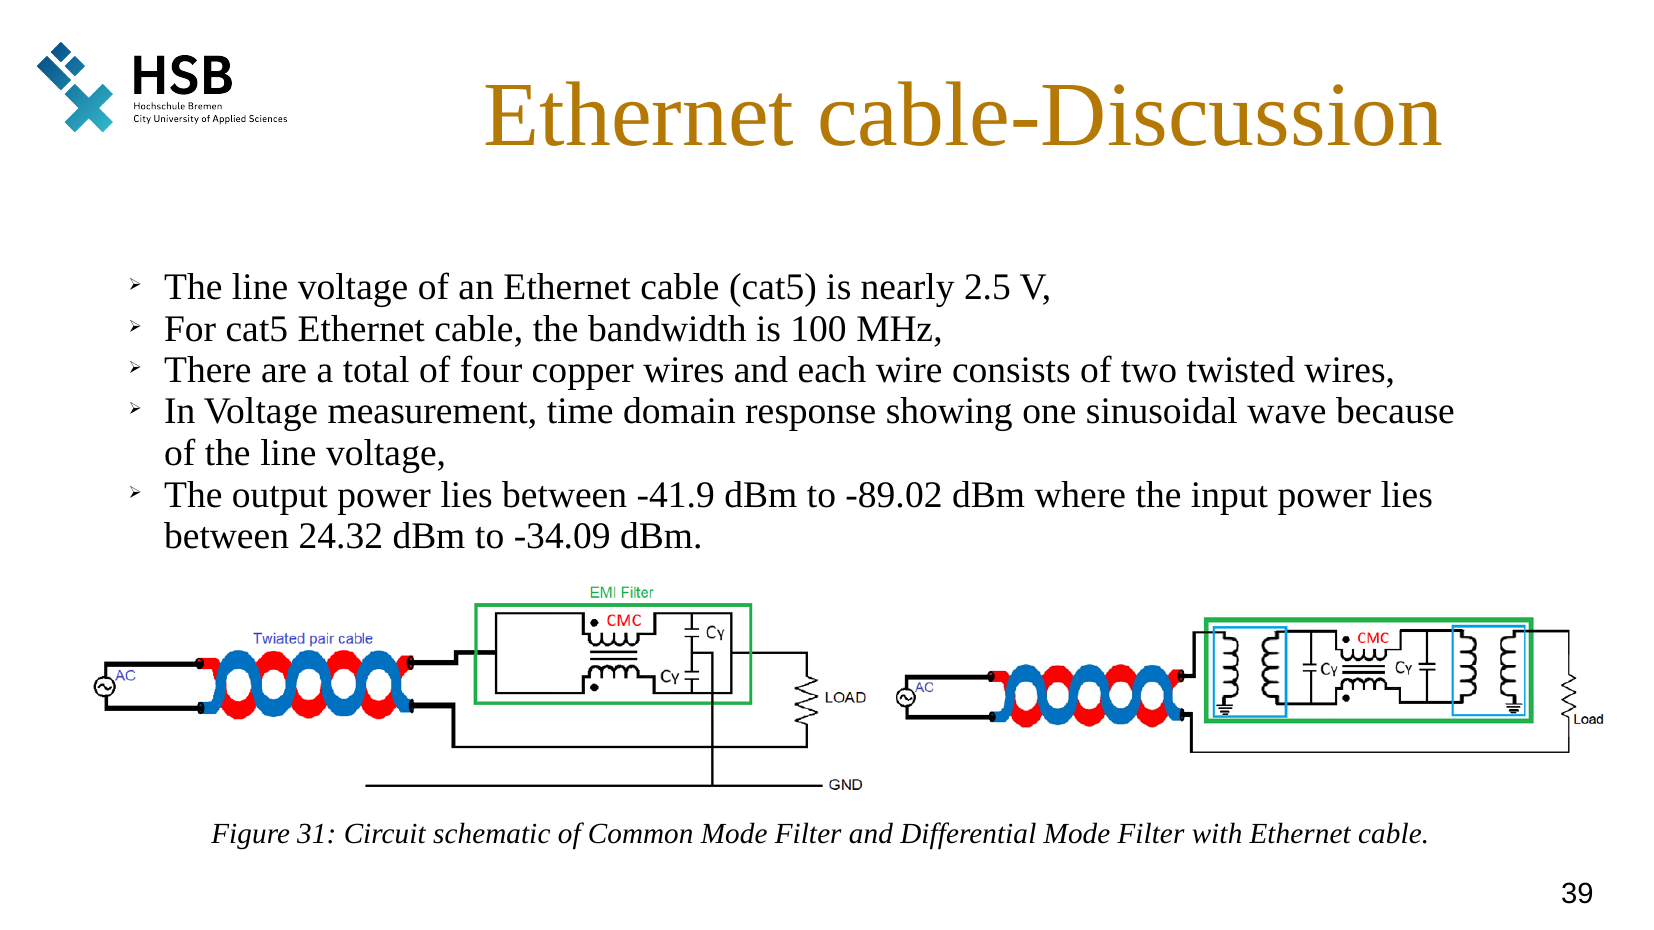

# Ethernet cable-Discussion
The line voltage of an Ethernet cable (cat5) is nearly 2.5 V,
For cat5 Ethernet cable, the bandwidth is 100 MHz,
There are a total of four copper wires and each wire consists of two twisted wires,
In Voltage measurement, time domain response showing one sinusoidal wave because of the line voltage,
The output power lies between -41.9 dBm to -89.02 dBm where the input power lies between 24.32 dBm to -34.09 dBm.
Figure 31: Circuit schematic of Common Mode Filter and Differential Mode Filter with Ethernet cable.